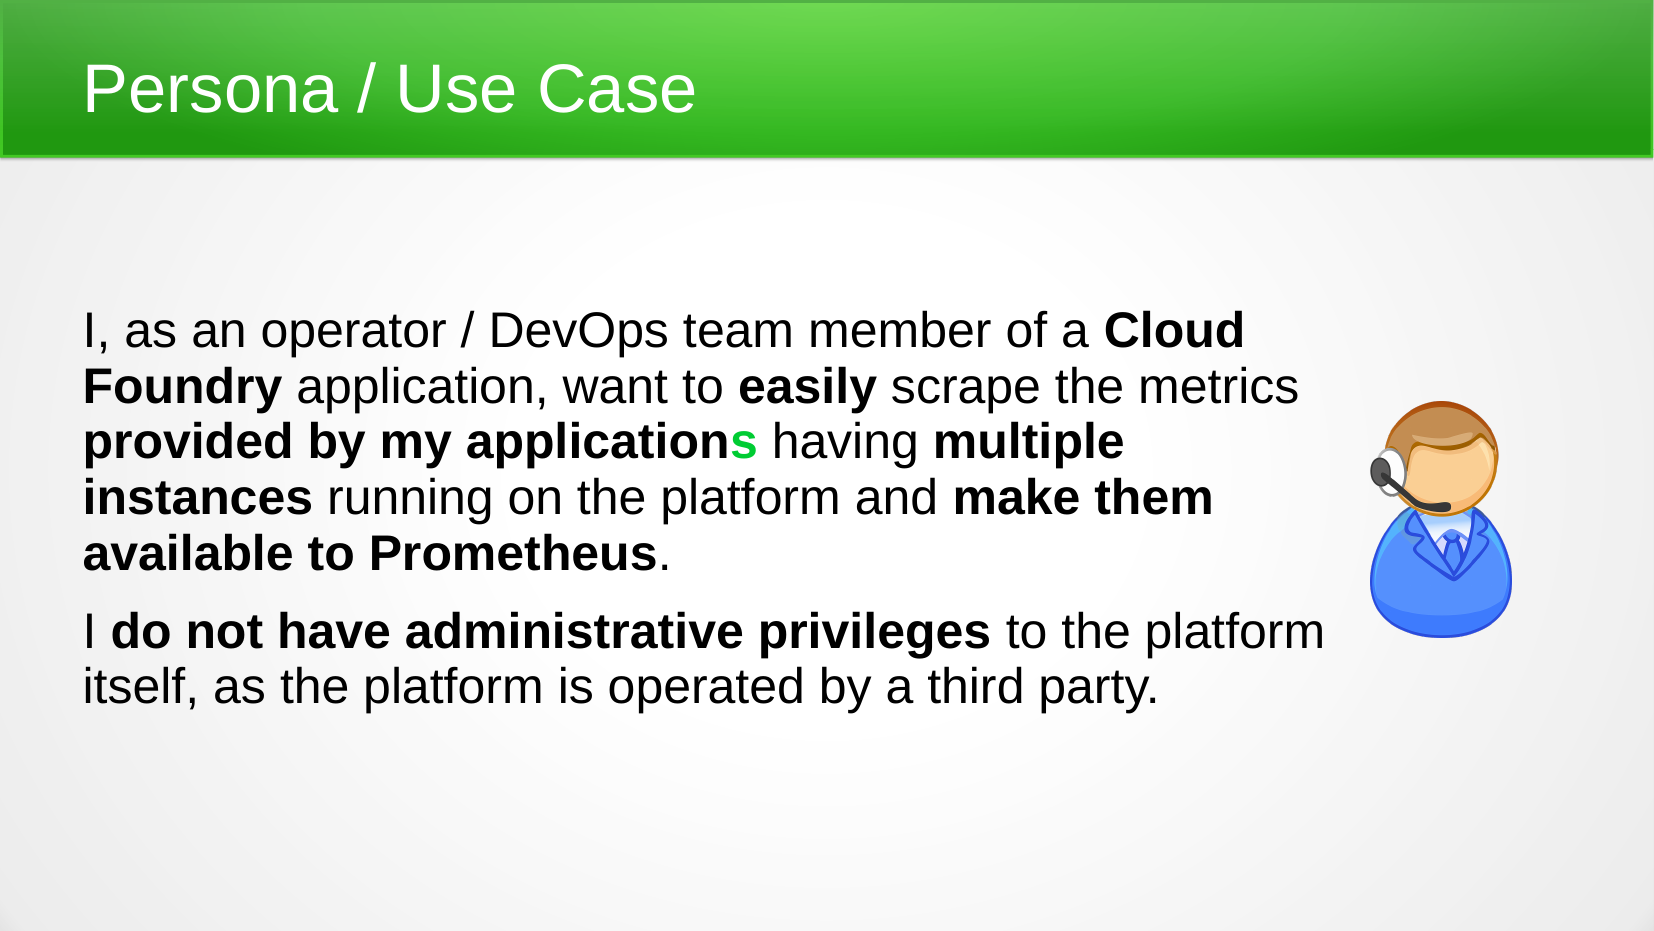

# Persona / Use Case
I, as an operator / DevOps team member of a Cloud Foundry application, want to easily scrape the metrics provided by my applications having multiple instances running on the platform and make them available to Prometheus.
I do not have administrative privileges to the platform itself, as the platform is operated by a third party.